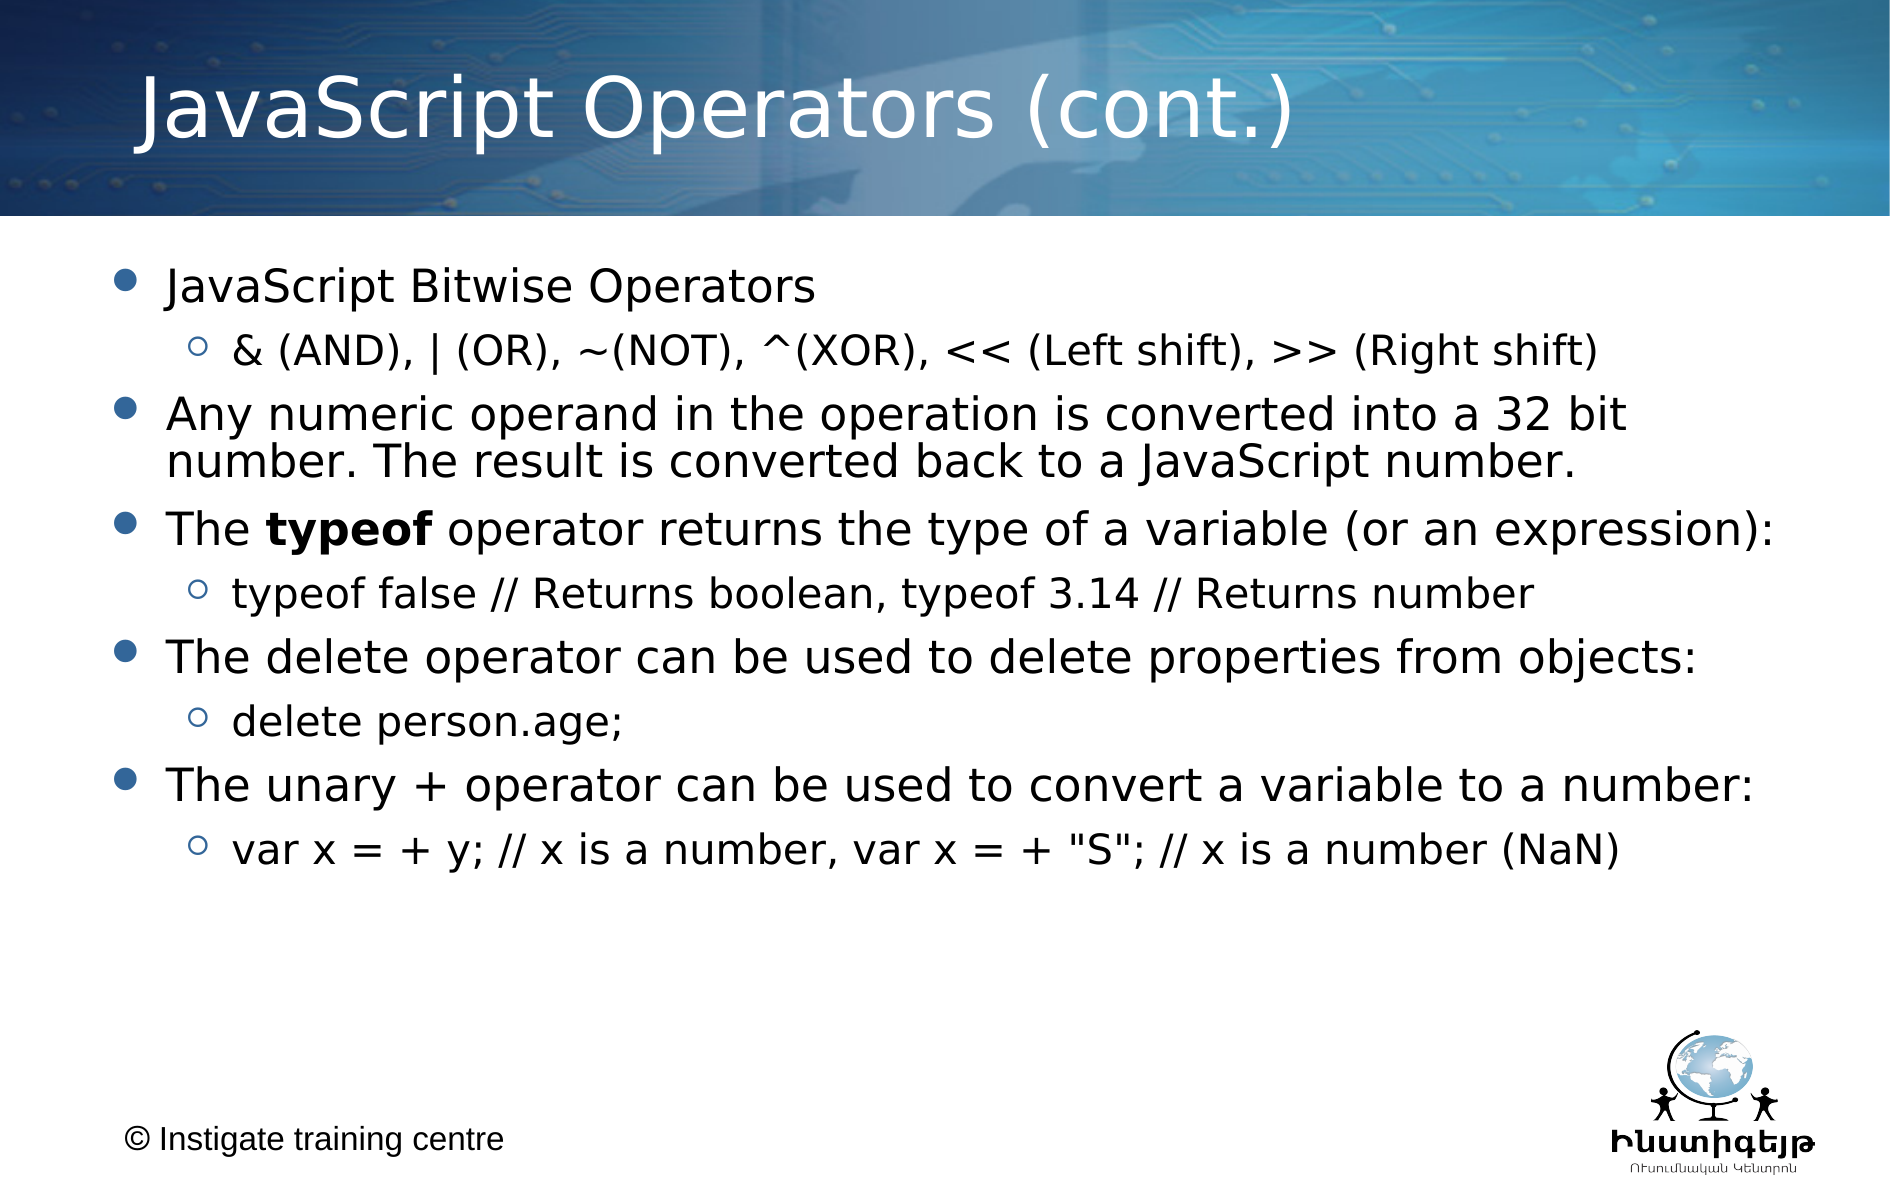

JavaScript Operators (cont.)
# JavaScript Bitwise Operators
& (AND), | (OR), ~(NOT), ^(XOR), << (Left shift), >> (Right shift)
Any numeric operand in the operation is converted into a 32 bit number. The result is converted back to a JavaScript number.
The typeof operator returns the type of a variable (or an expression):
typeof false // Returns boolean, typeof 3.14 // Returns number
The delete operator can be used to delete properties from objects:
delete person.age;
The unary + operator can be used to convert a variable to a number:
var x = + y; // x is a number, var x = + "S"; // x is a number (NaN)